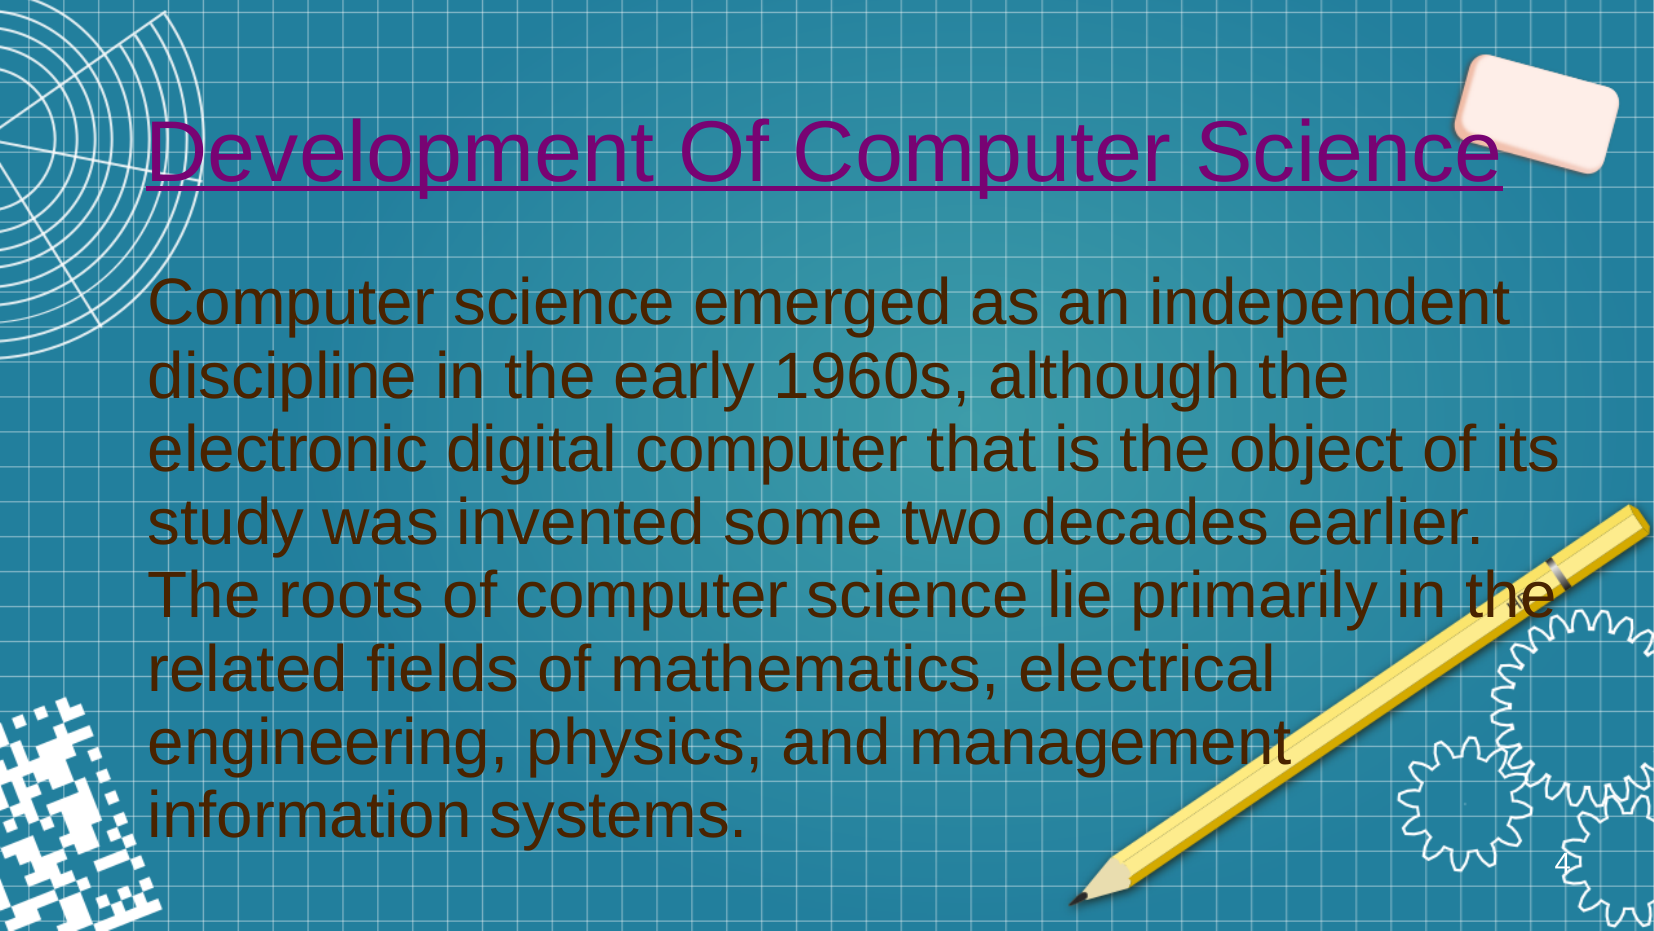

# Development Of Computer Science
Computer science emerged as an independent discipline in the early 1960s, although the electronic digital computer that is the object of its study was invented some two decades earlier. The roots of computer science lie primarily in the related fields of mathematics, electrical engineering, physics, and management information systems.
4